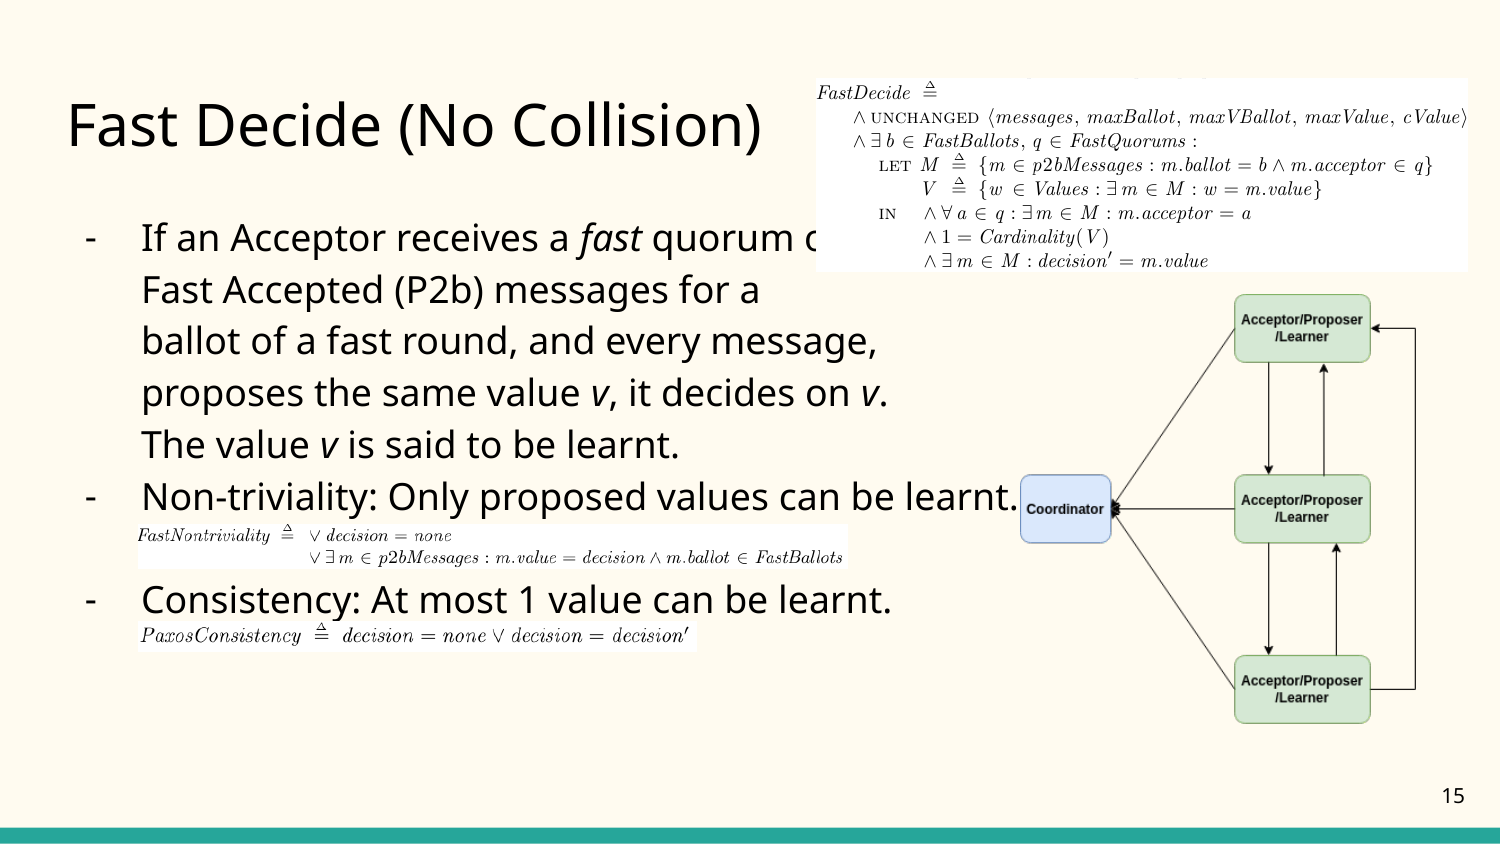

# Fast Decide (No Collision)
If an Acceptor receives a fast quorum of
Fast Accepted (P2b) messages for a
ballot of a fast round, and every message,
proposes the same value v, it decides on v.
The value v is said to be learnt.
Non-triviality: Only proposed values can be learnt.
Consistency: At most 1 value can be learnt.